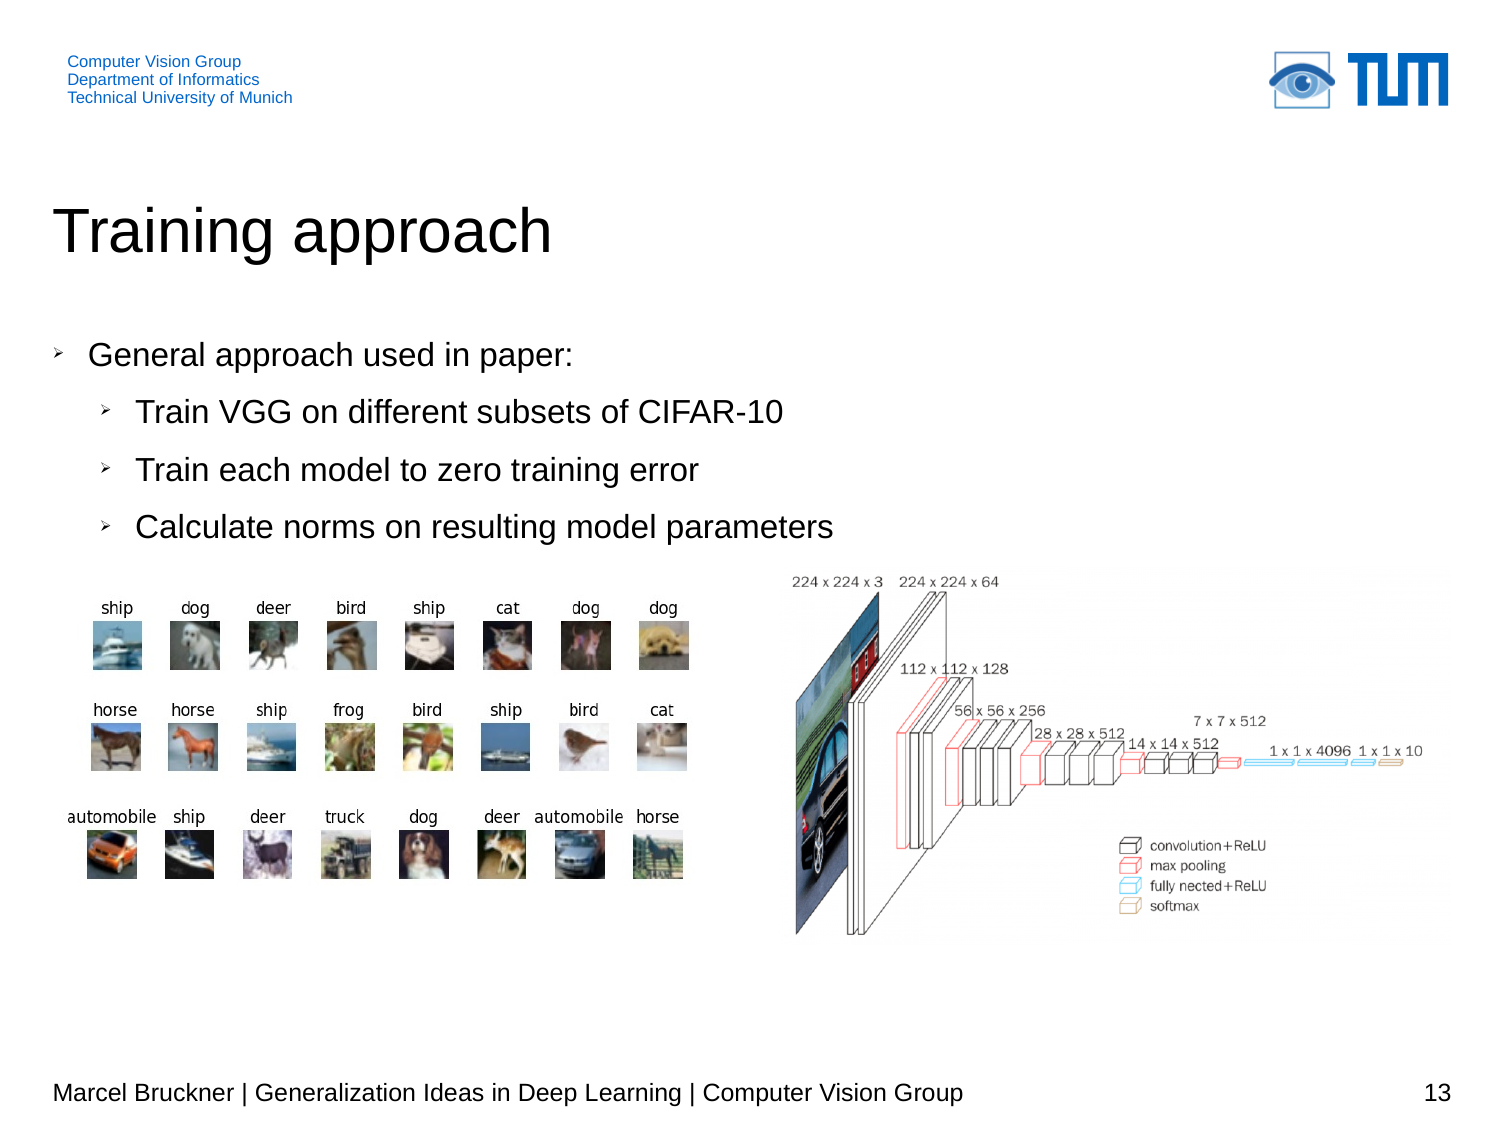

# Training approach
General approach used in paper:
Train VGG on different subsets of CIFAR-10
Train each model to zero training error
Calculate norms on resulting model parameters
Marcel Bruckner | Generalization Ideas in Deep Learning | Computer Vision Group
13